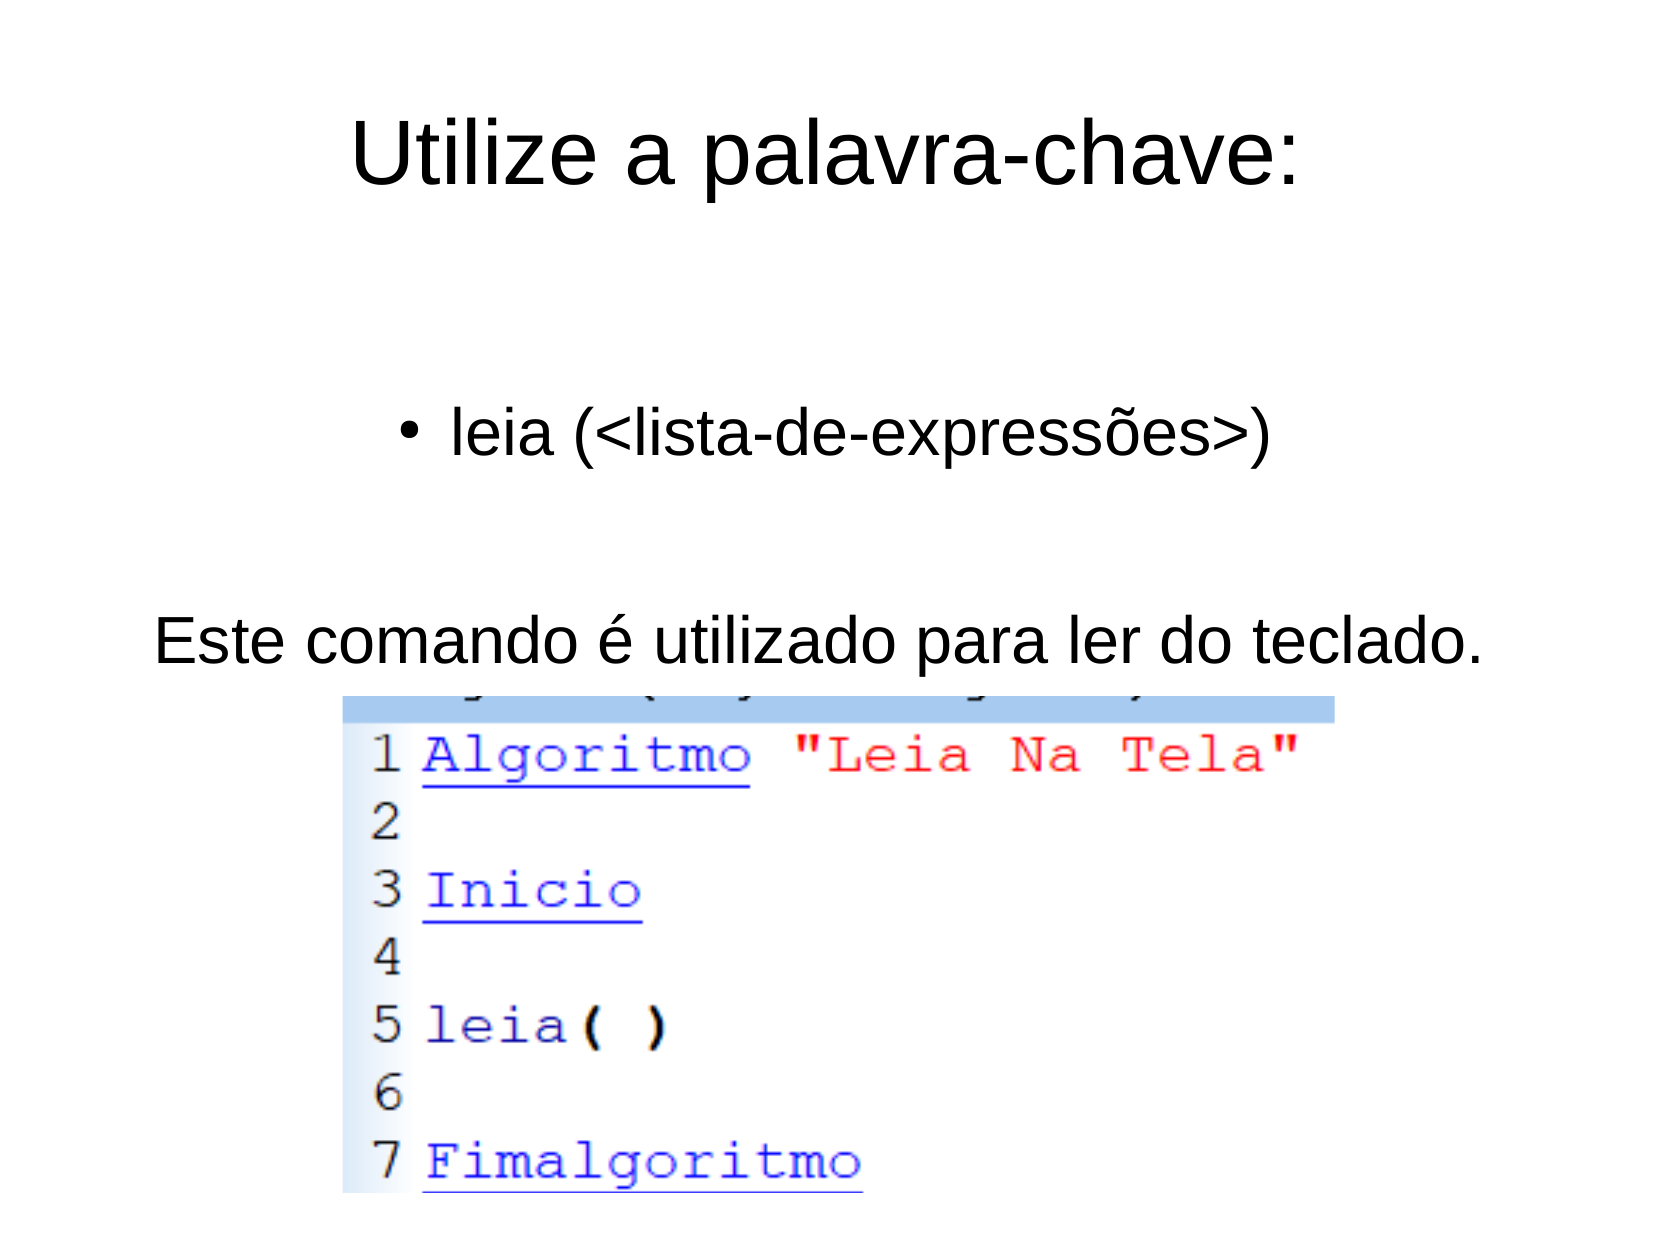

# Utilize a palavra-chave:
leia (<lista-de-expressões>)
Este comando é utilizado para ler do teclado.